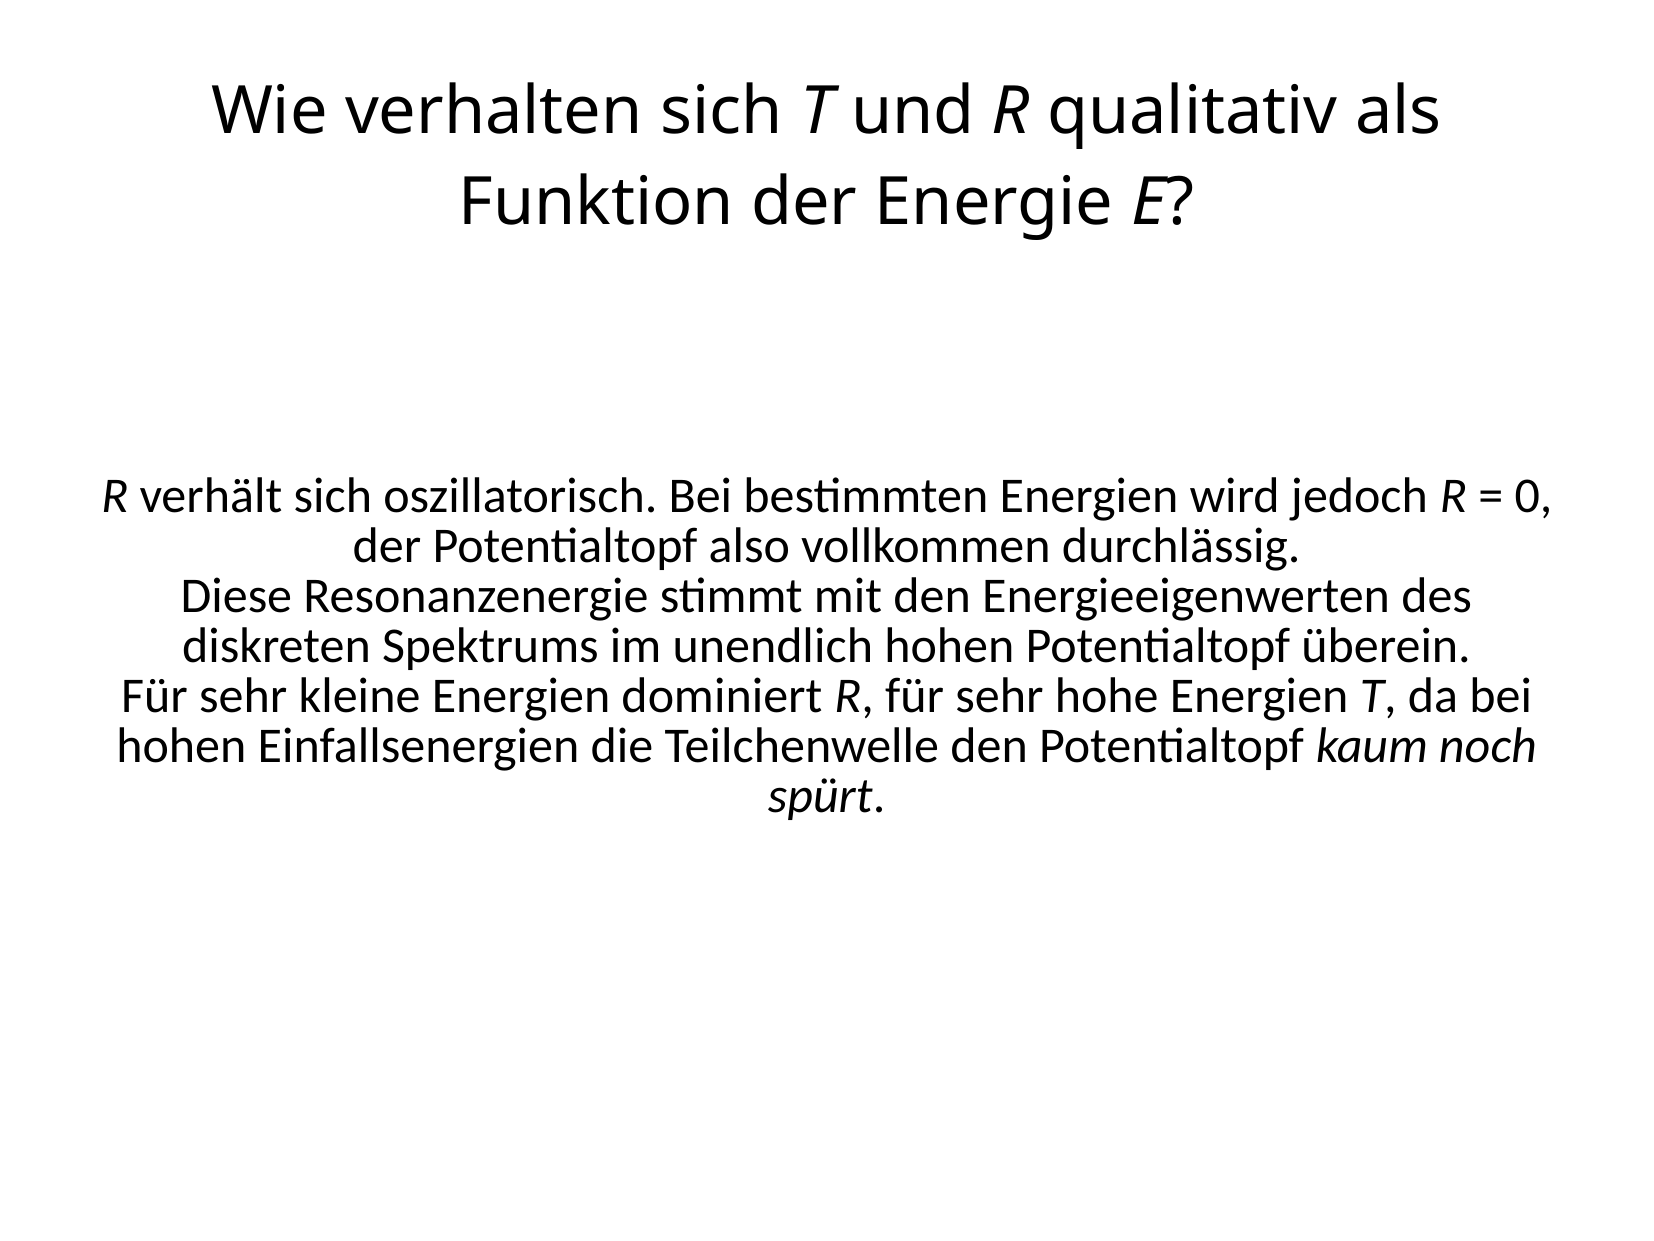

# Wie verhalten sich T und R qualitativ als Funktion der Energie E?
R verhält sich oszillatorisch. Bei bestimmten Energien wird jedoch R = 0, der Potentialtopf also vollkommen durchlässig.
Diese Resonanzenergie stimmt mit den Energieeigenwerten des diskreten Spektrums im unendlich hohen Potentialtopf überein.
Für sehr kleine Energien dominiert R, für sehr hohe Energien T, da bei hohen Einfallsenergien die Teilchenwelle den Potentialtopf kaum noch spürt.